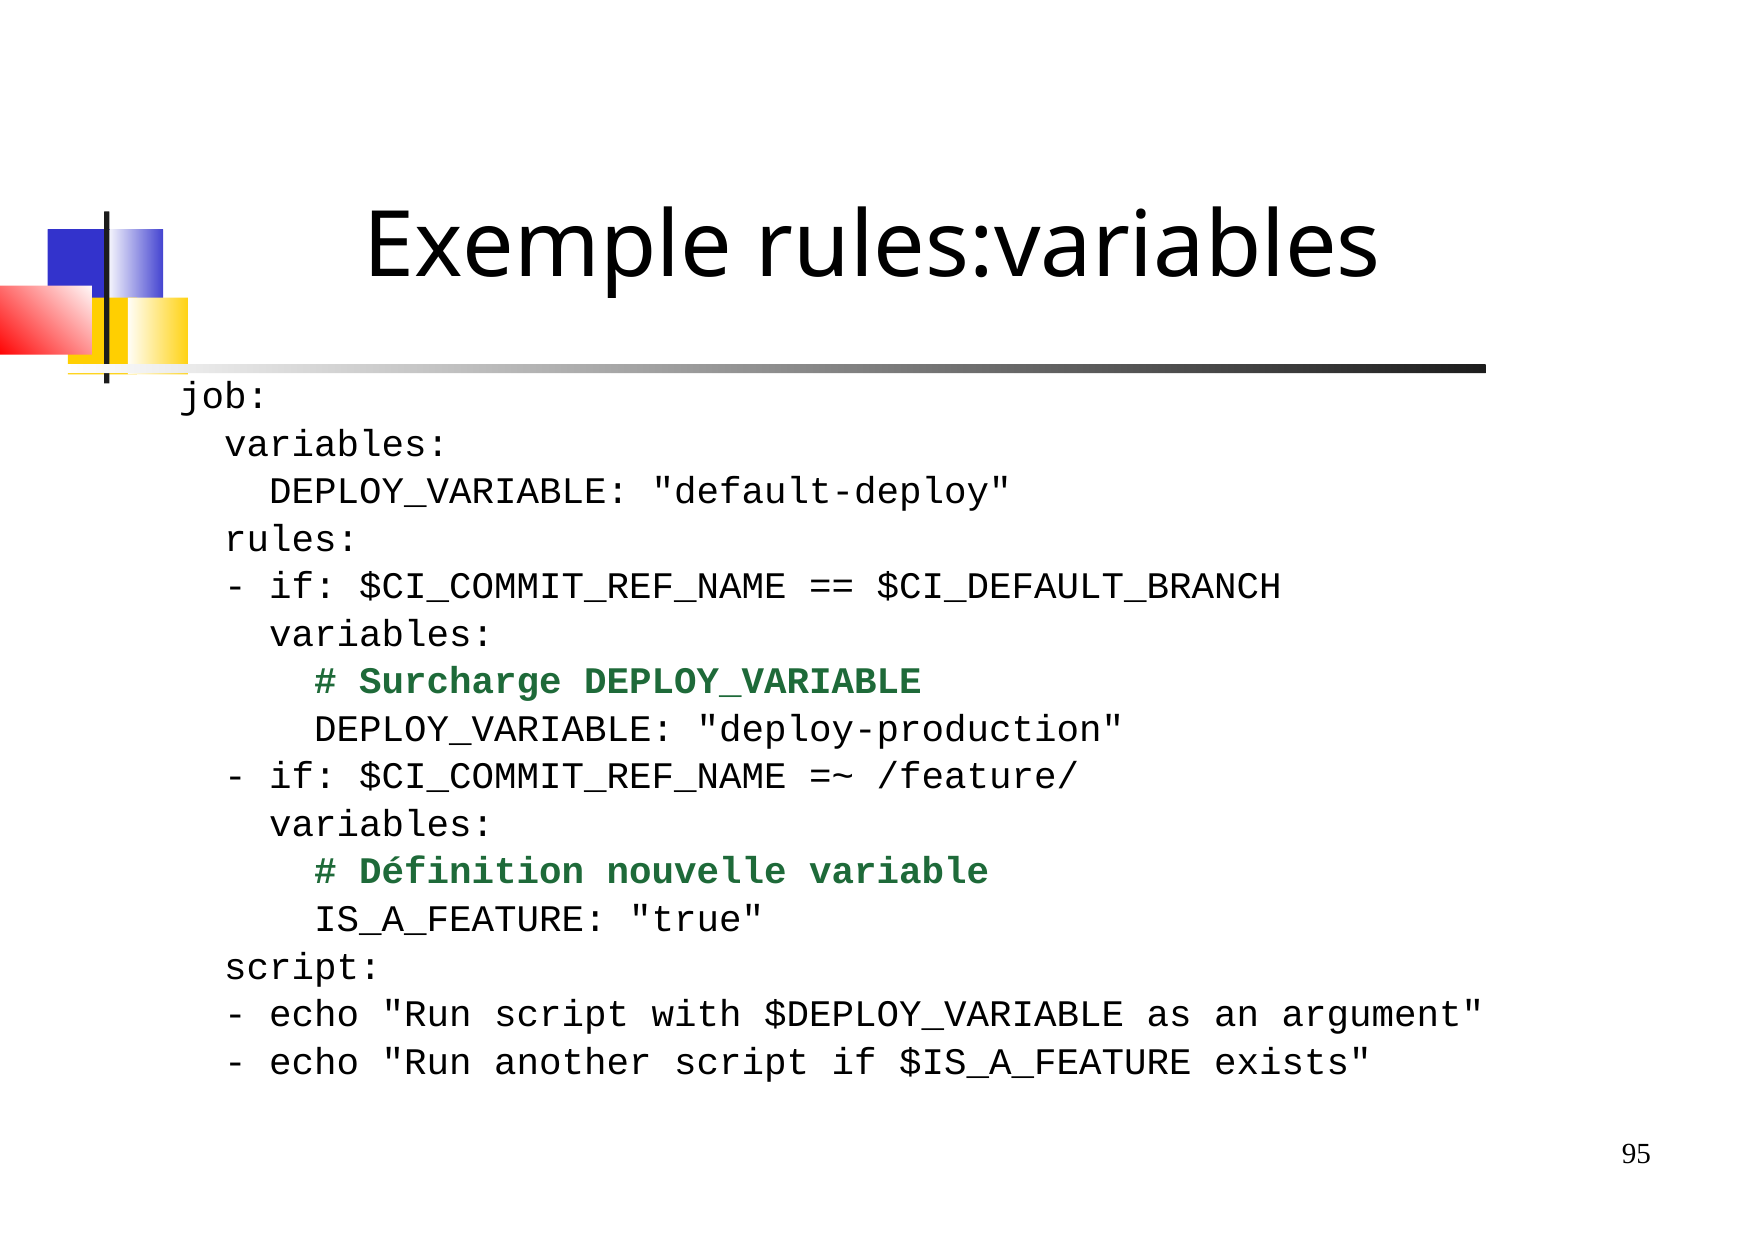

# Exemple rules:variables
job:
 variables:
 DEPLOY_VARIABLE: "default-deploy"
 rules:
 - if: $CI_COMMIT_REF_NAME == $CI_DEFAULT_BRANCH
 variables:
 # Surcharge DEPLOY_VARIABLE
 DEPLOY_VARIABLE: "deploy-production"
 - if: $CI_COMMIT_REF_NAME =~ /feature/
 variables:
 # Définition nouvelle variable
 IS_A_FEATURE: "true"
 script:
 - echo "Run script with $DEPLOY_VARIABLE as an argument"
 - echo "Run another script if $IS_A_FEATURE exists"